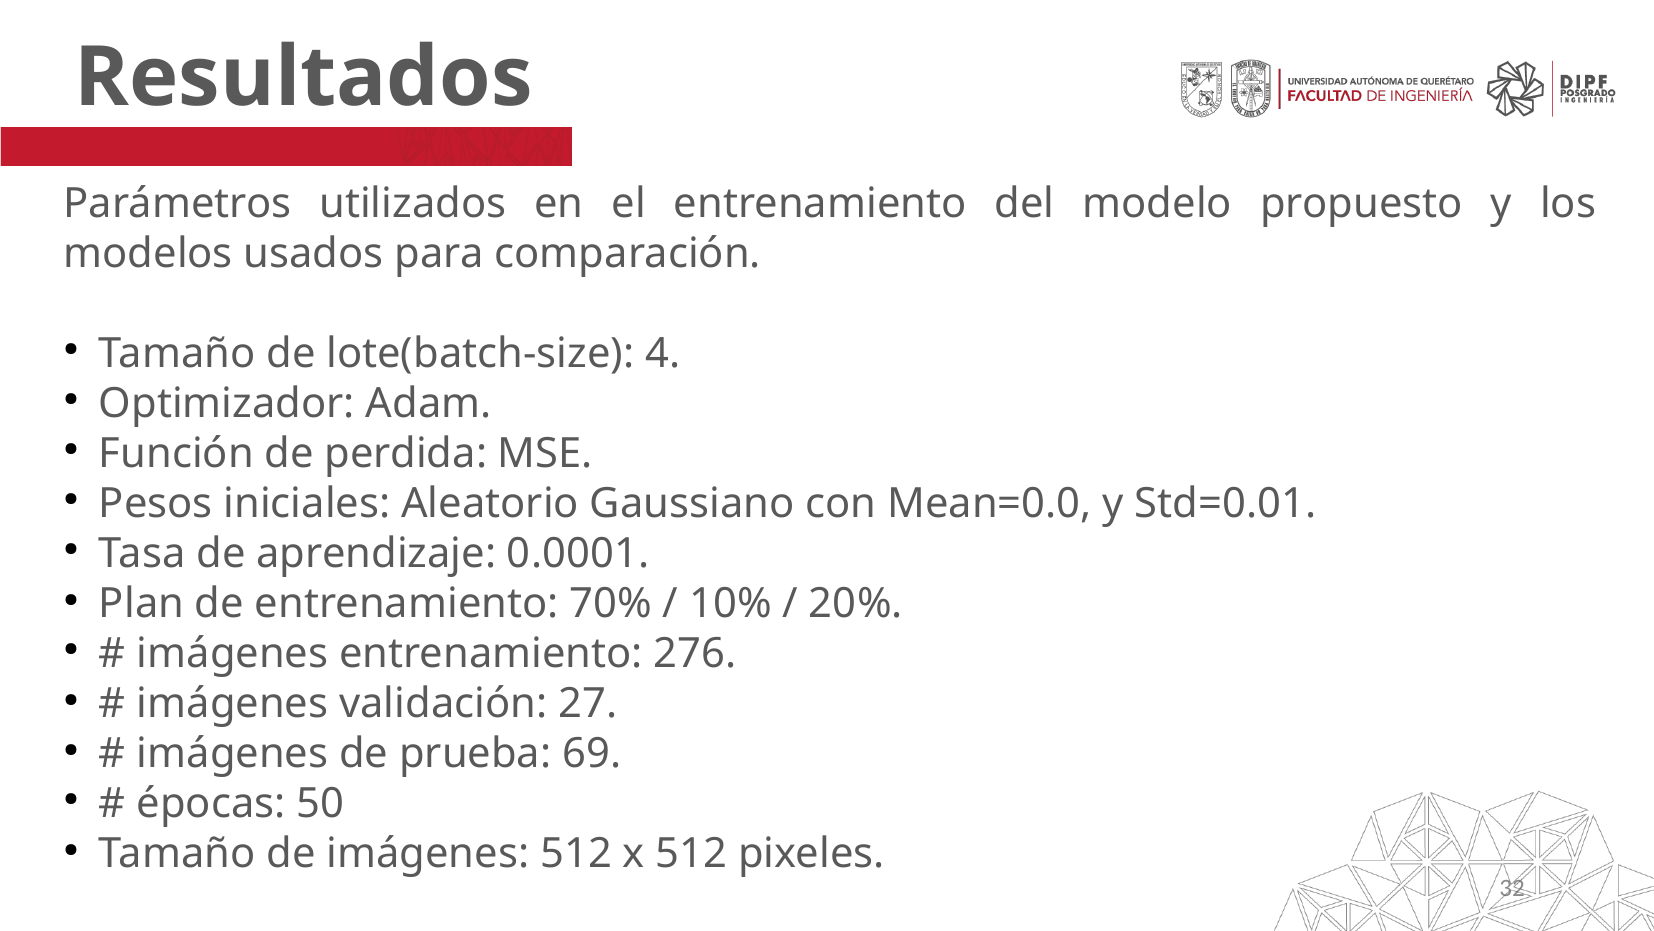

Resultados
Parámetros utilizados en el entrenamiento del modelo propuesto y los modelos usados para comparación.
Tamaño de lote(batch-size): 4.
Optimizador: Adam.
Función de perdida: MSE.
Pesos iniciales: Aleatorio Gaussiano con Mean=0.0, y Std=0.01.
Tasa de aprendizaje: 0.0001.
Plan de entrenamiento: 70% / 10% / 20%.
# imágenes entrenamiento: 276.
# imágenes validación: 27.
# imágenes de prueba: 69.
# épocas: 50
Tamaño de imágenes: 512 x 512 pixeles.
32